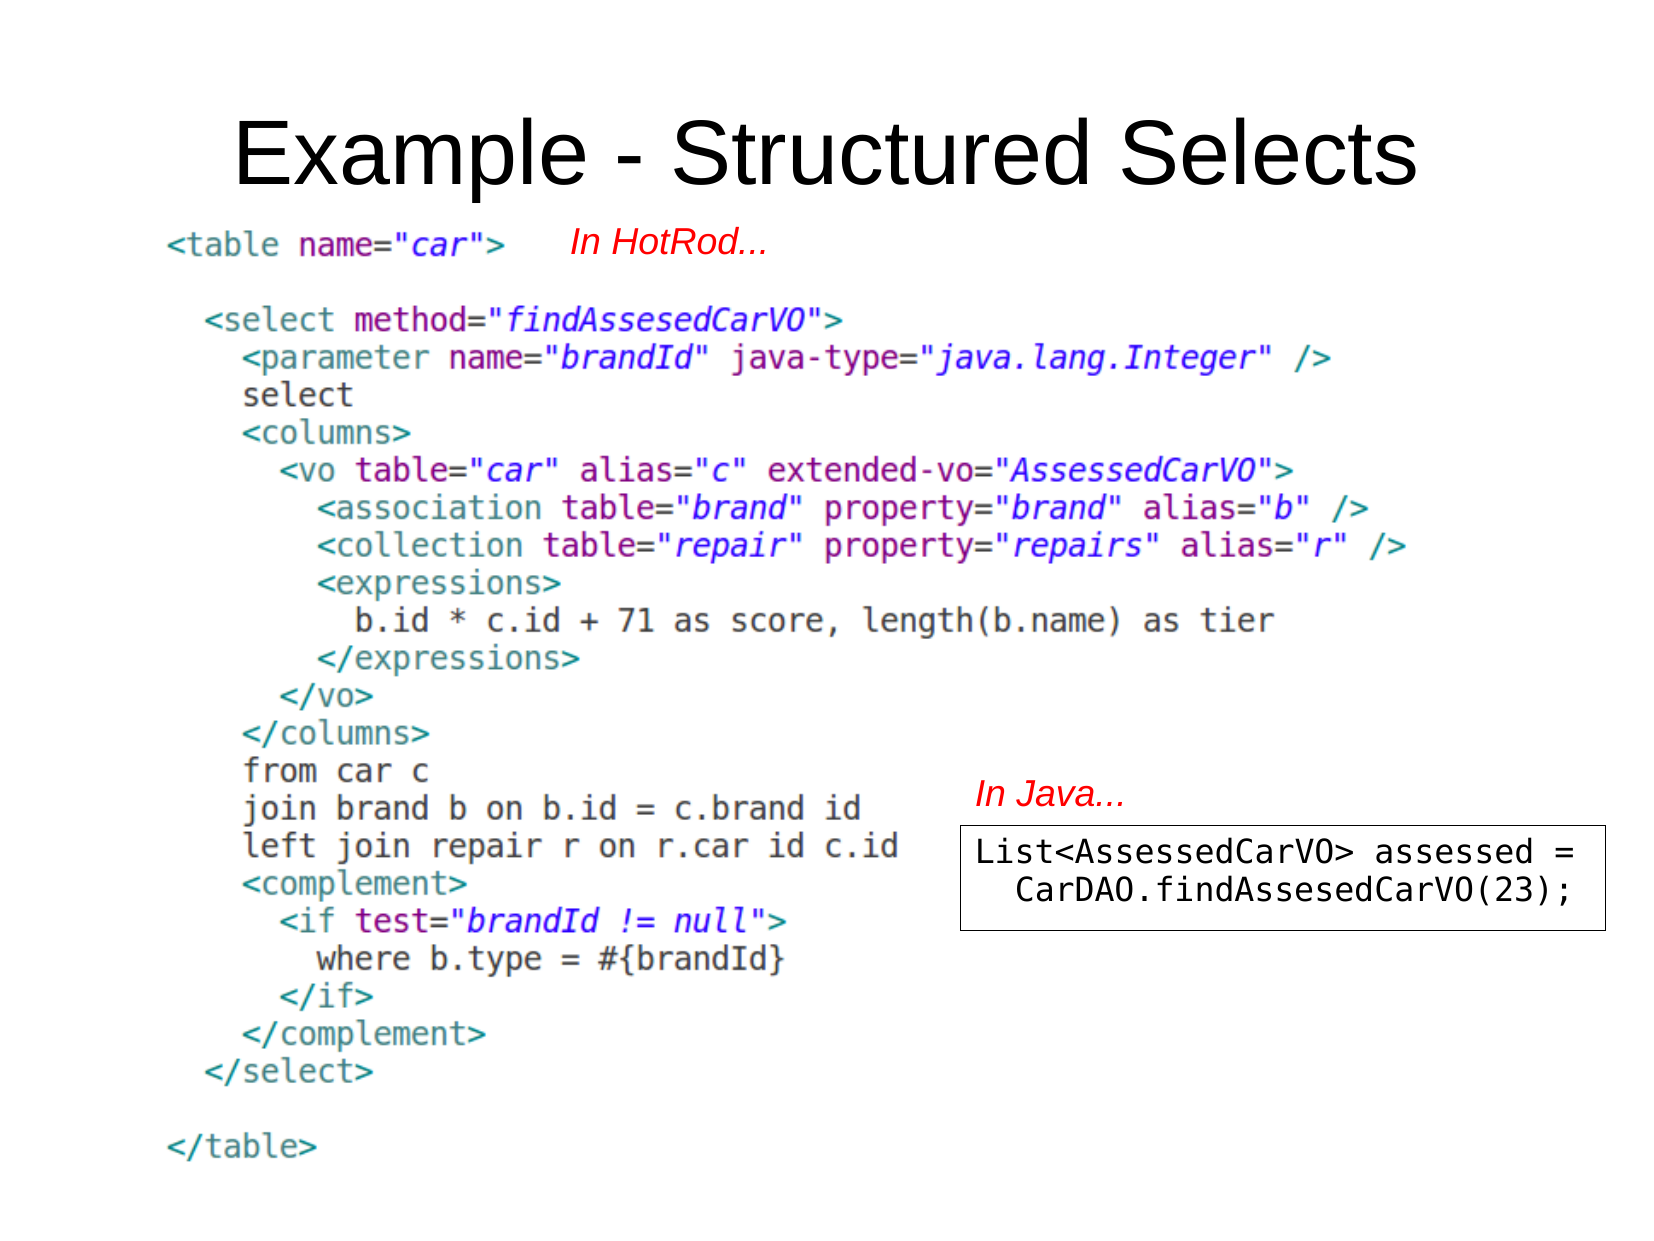

# Example - Structured Selects
In HotRod...
In Java...
List<AssessedCarVO> assessed =
 CarDAO.findAssesedCarVO(23);